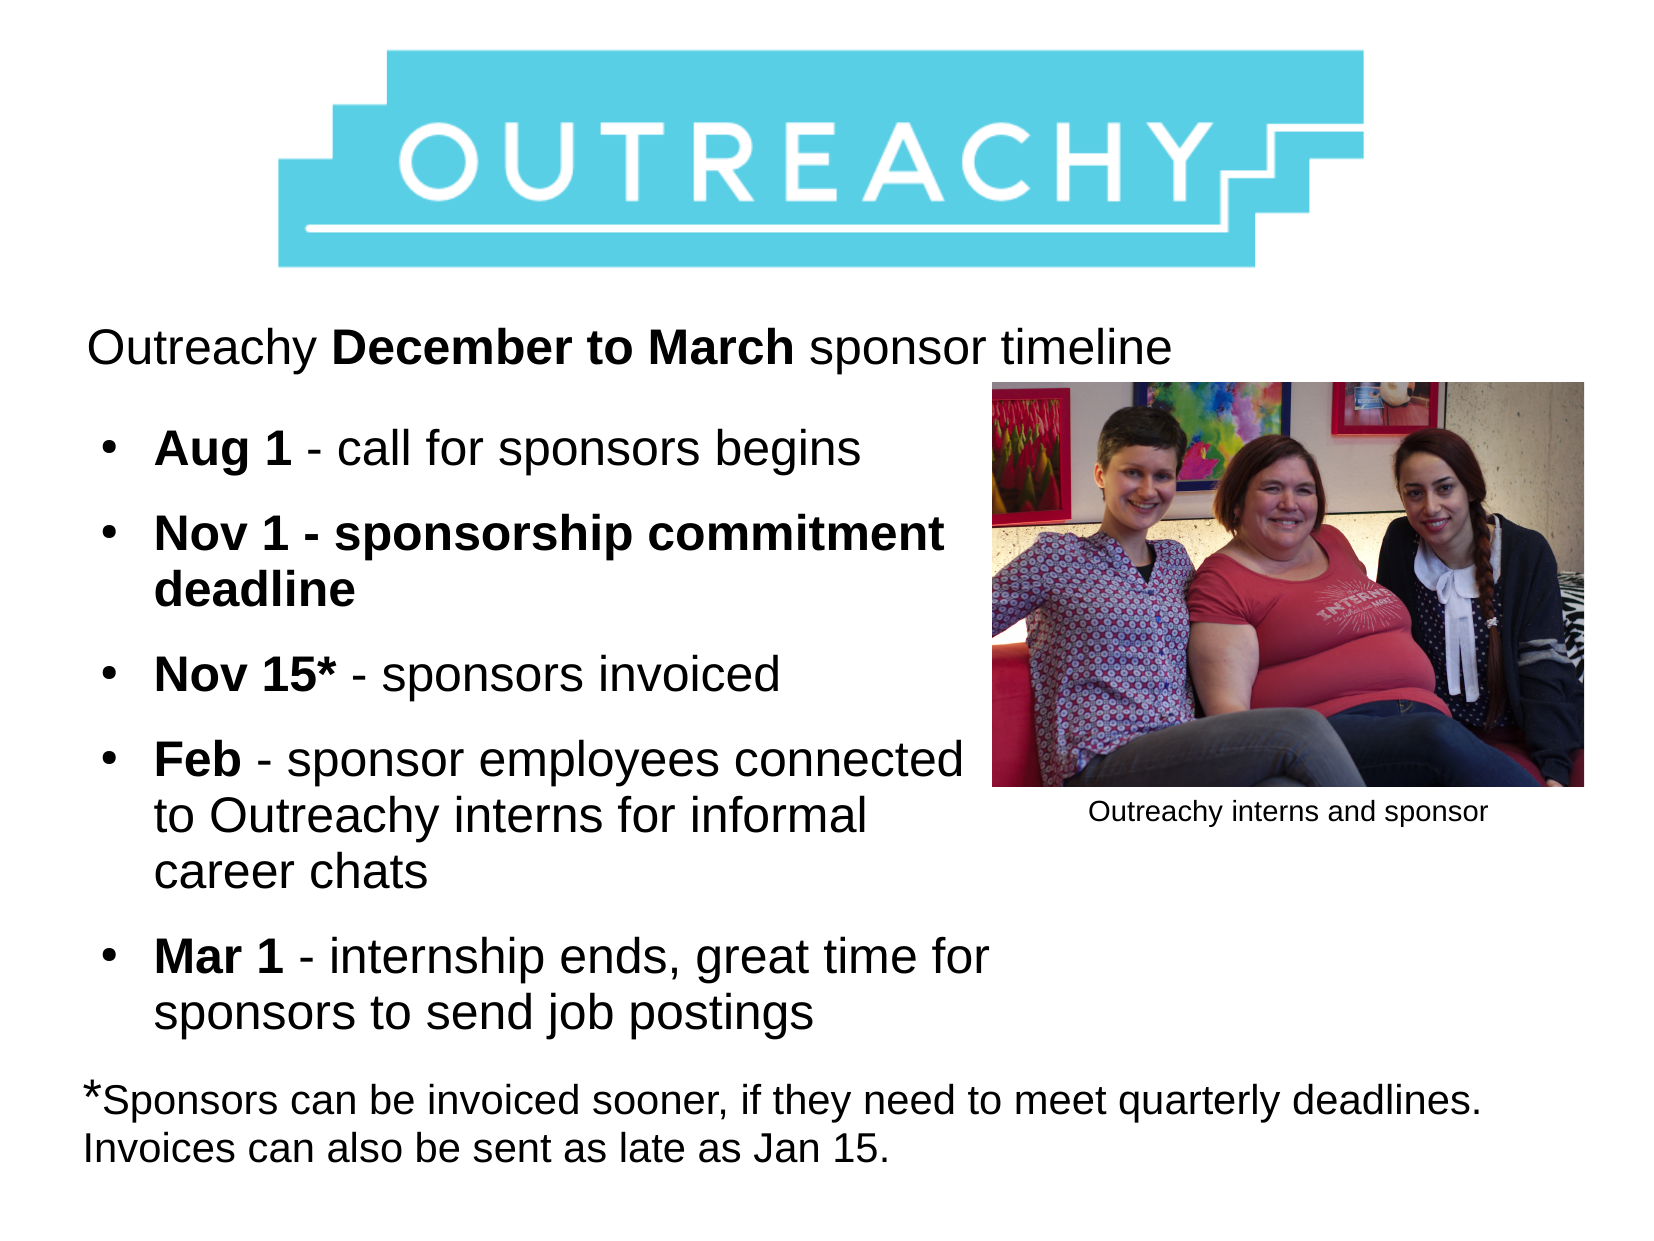

Outreachy December to March sponsor timeline
# Aug 1 - call for sponsors begins
Nov 1 - sponsorship commitment
deadline
Nov 15* - sponsors invoiced
Feb - sponsor employees connected
to Outreachy interns for informal
career chats
Mar 1 - internship ends, great time for
sponsors to send job postings
*Sponsors can be invoiced sooner, if they need to meet quarterly deadlines. Invoices can also be sent as late as Jan 15.
Outreachy interns and sponsor